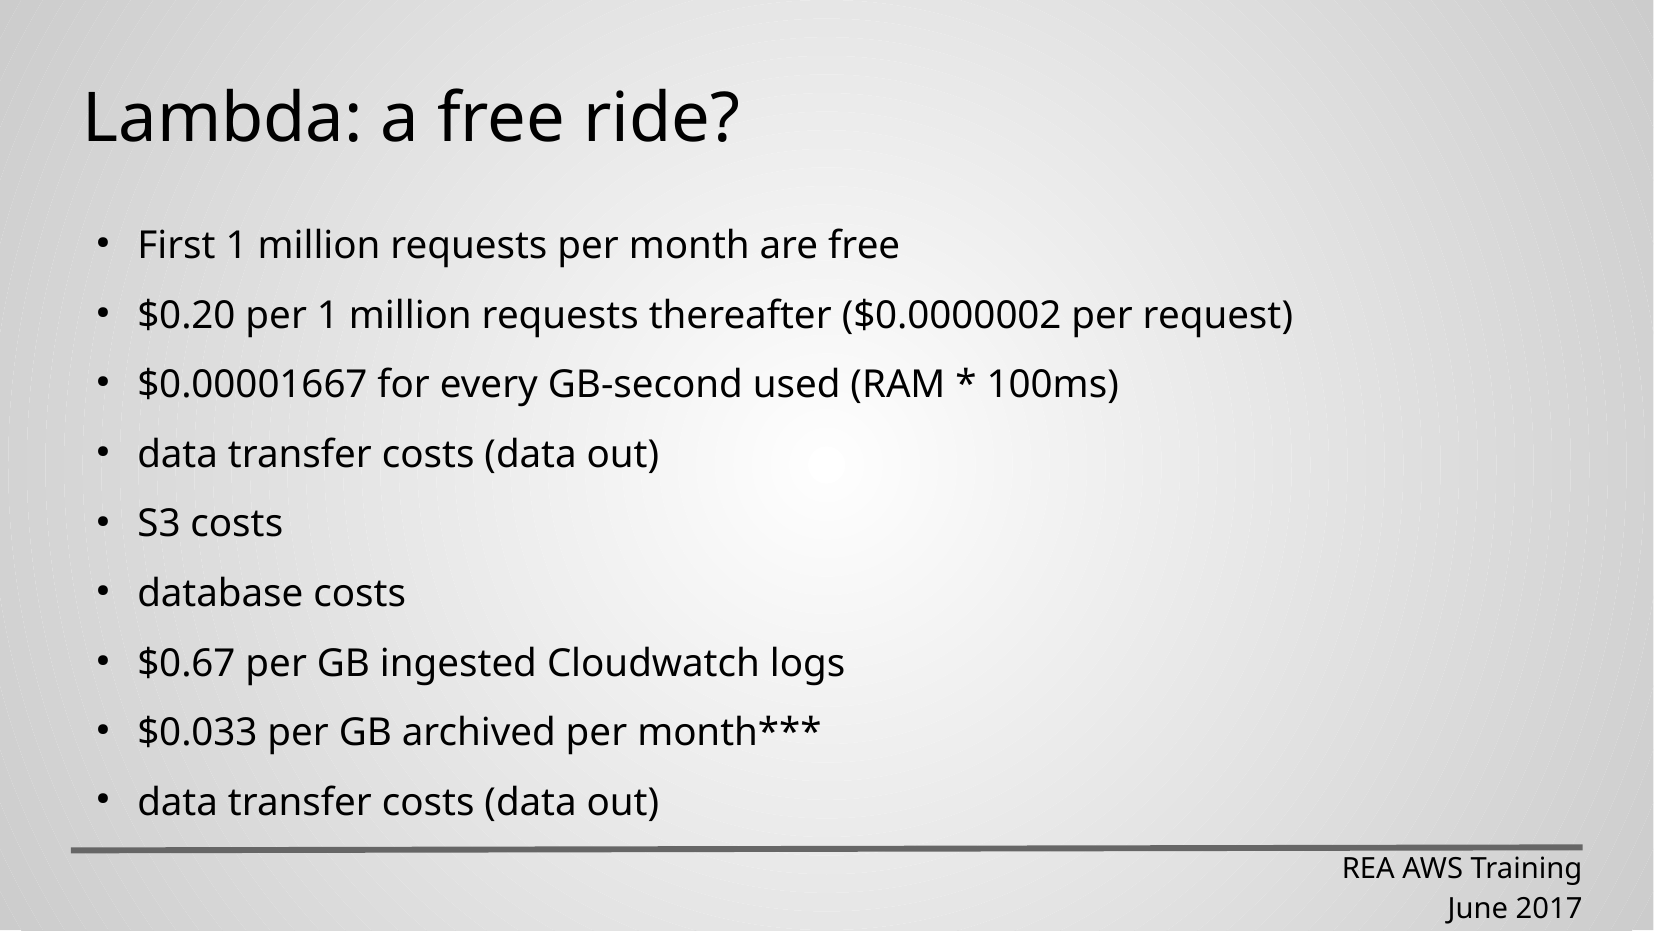

# Lambda: a free ride?
First 1 million requests per month are free
$0.20 per 1 million requests thereafter ($0.0000002 per request)
$0.00001667 for every GB-second used (RAM * 100ms)
data transfer costs (data out)
S3 costs
database costs
$0.67 per GB ingested Cloudwatch logs
$0.033 per GB archived per month***
data transfer costs (data out)